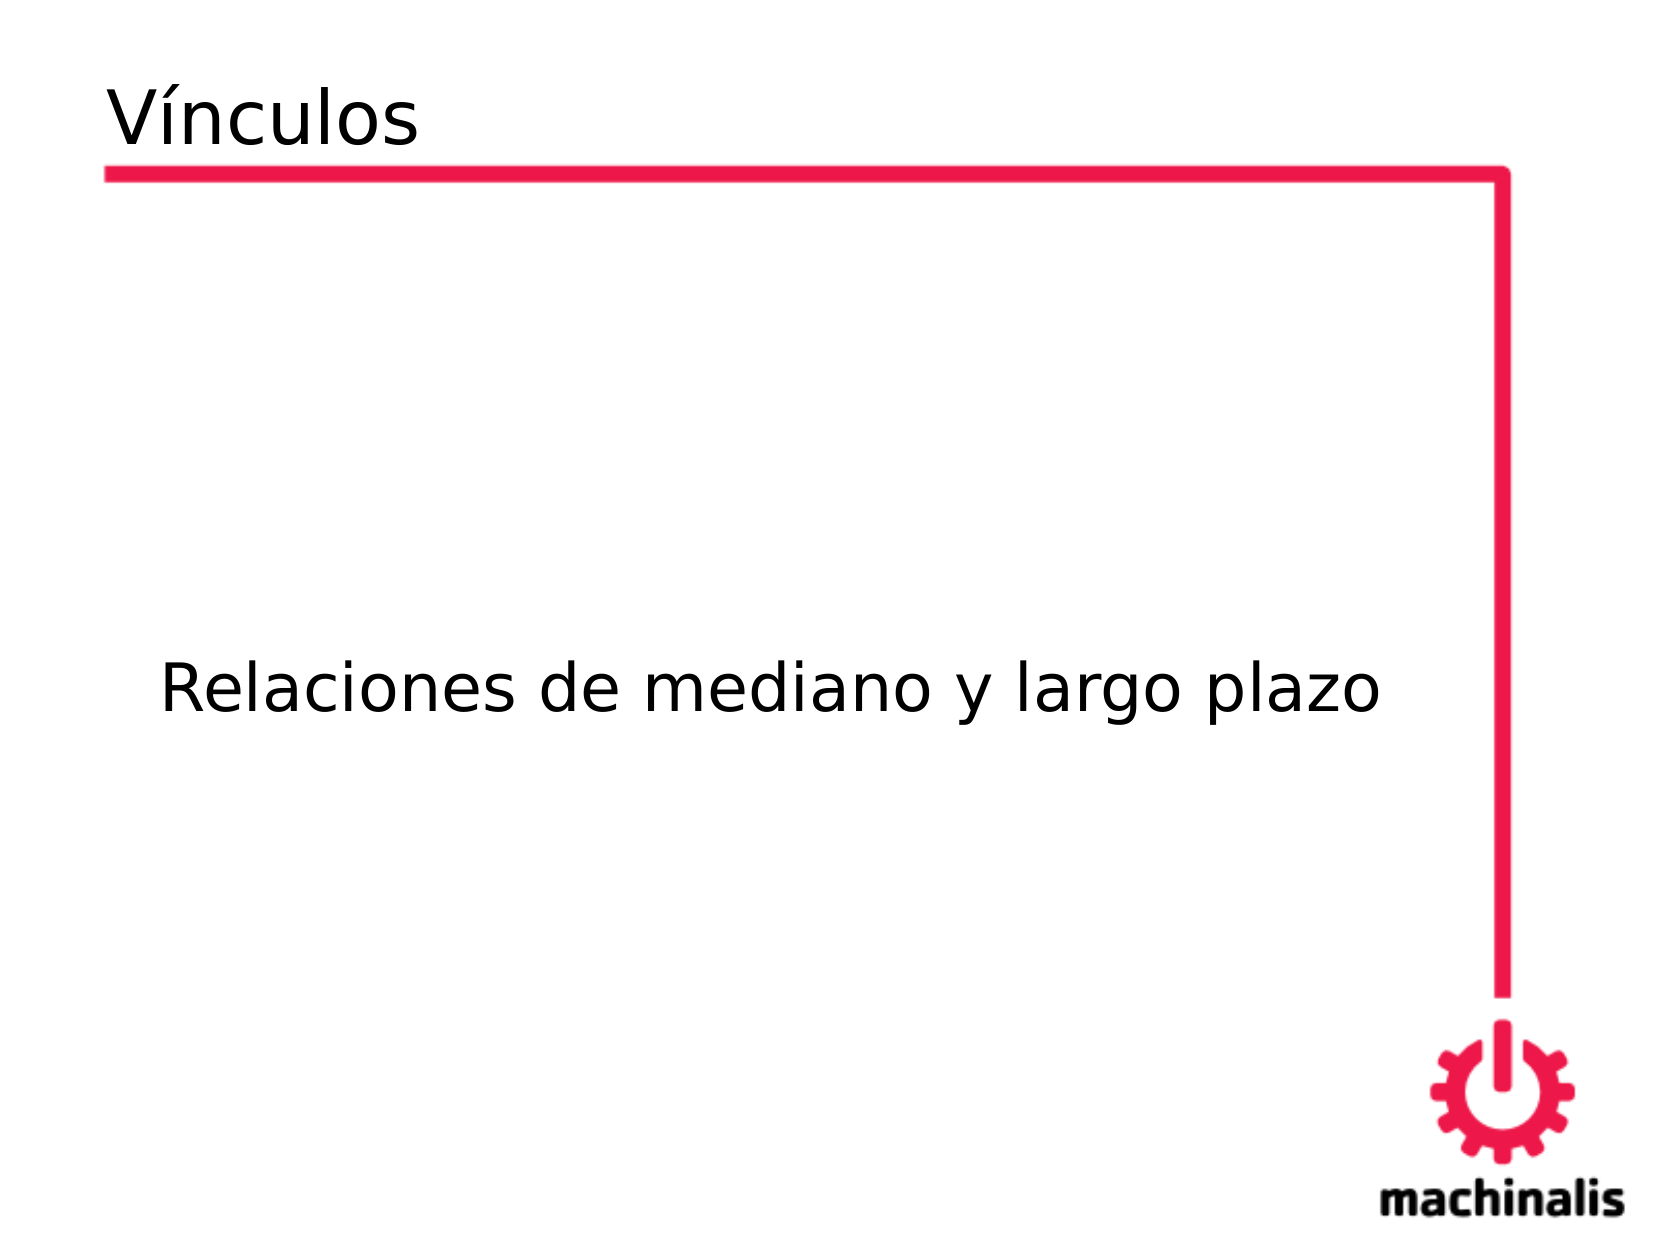

# Vínculos
Relaciones de mediano y largo plazo